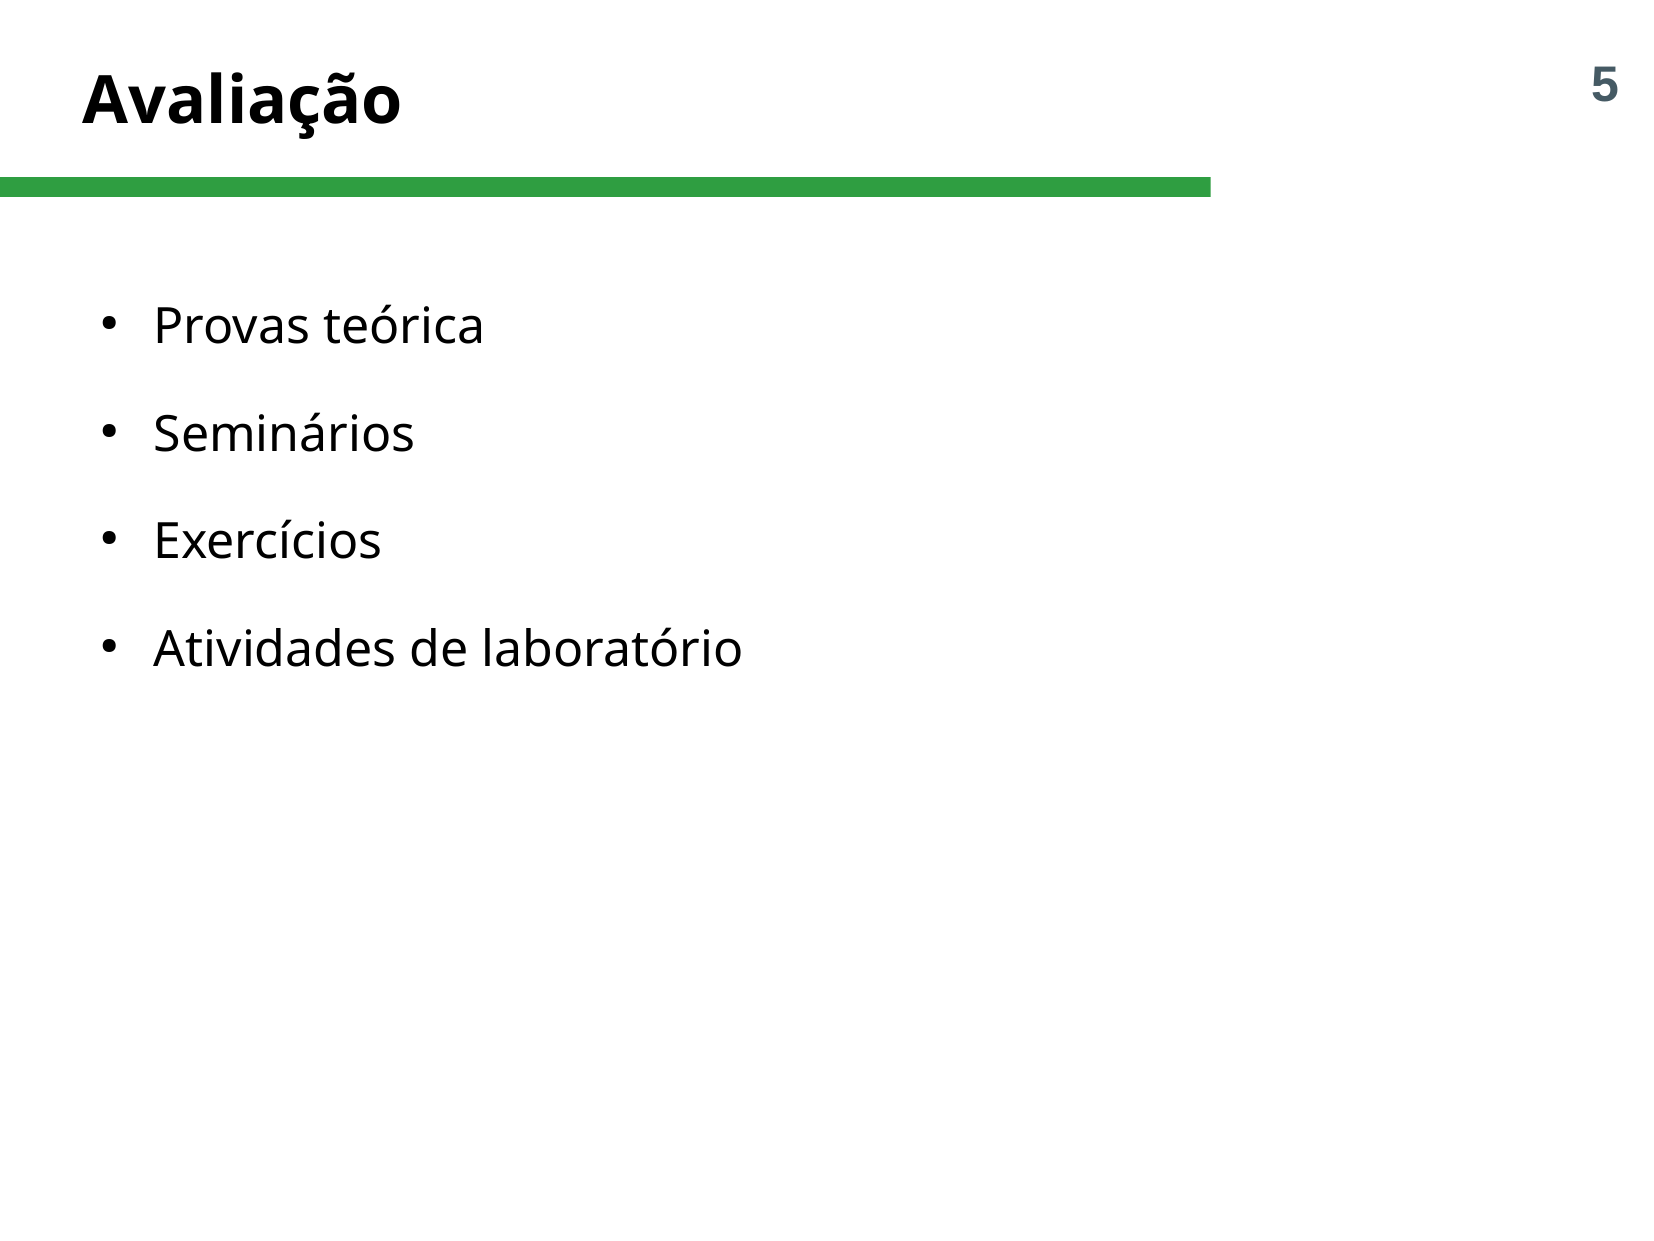

# Avaliação
Provas teórica
Seminários
Exercícios
Atividades de laboratório